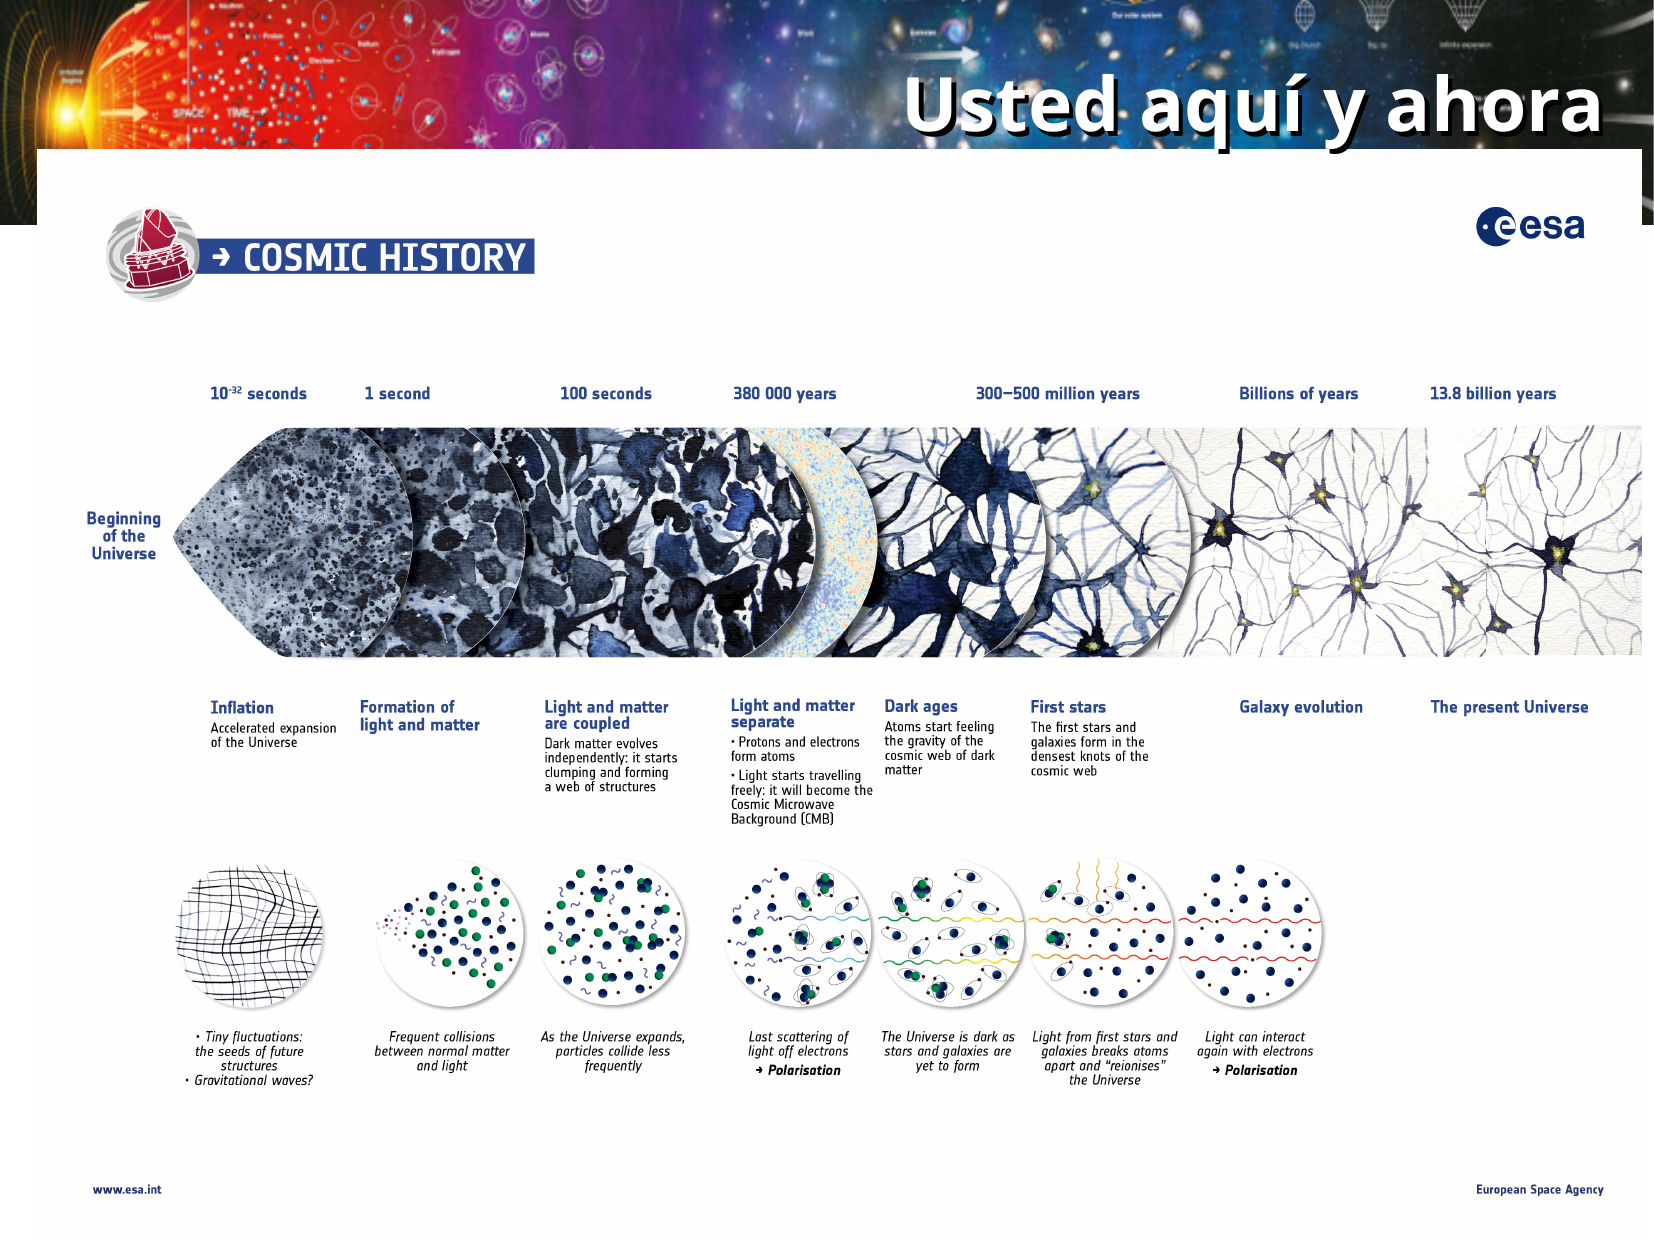

# Usted aquí y ahora
H. Asorey - Física IV B
33